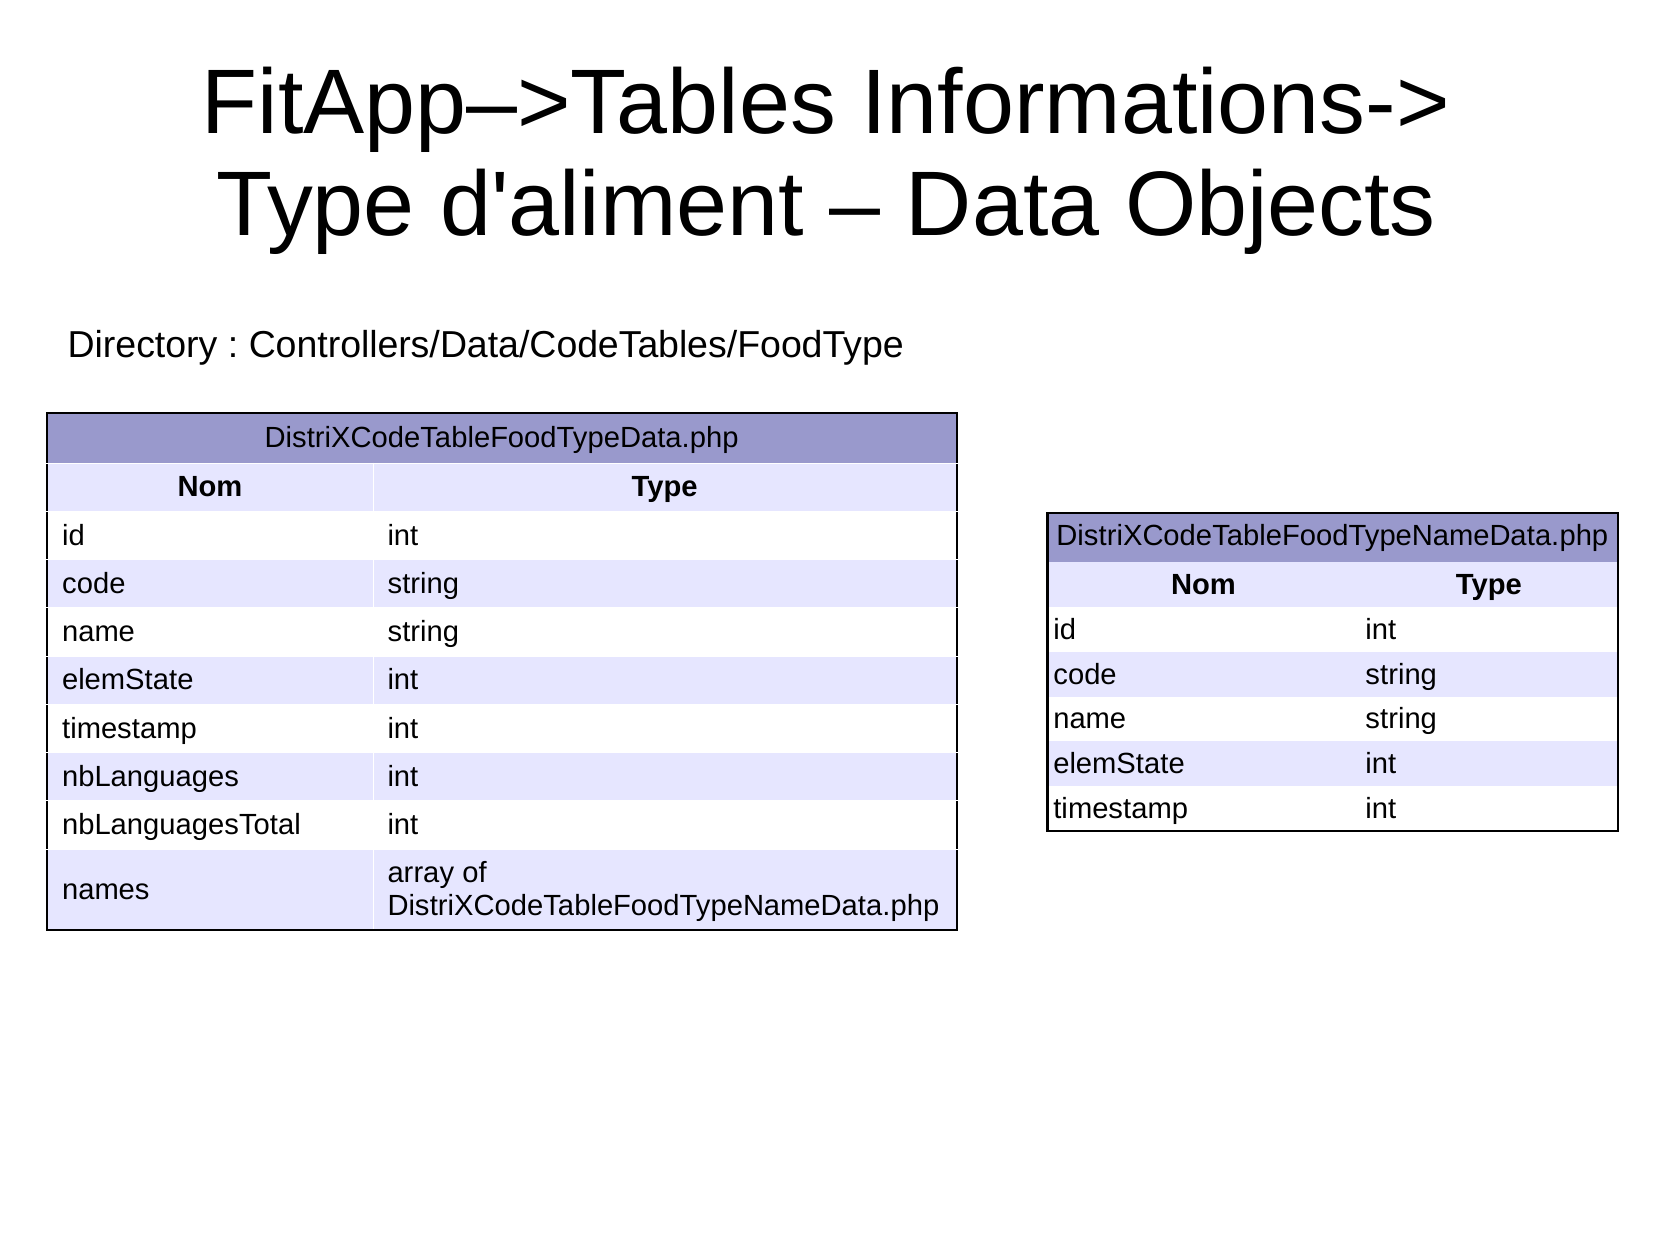

# FitApp–>Tables Informations-> Type d'aliment – Data Objects
Directory : Controllers/Data/CodeTables/FoodType
| DistriXCodeTableFoodTypeData.php | |
| --- | --- |
| Nom | Type |
| id | int |
| code | string |
| name | string |
| elemState | int |
| timestamp | int |
| nbLanguages | int |
| nbLanguagesTotal | int |
| names | array of DistriXCodeTableFoodTypeNameData.php |
| DistriXCodeTableFoodTypeNameData.php | |
| --- | --- |
| Nom | Type |
| id | int |
| code | string |
| name | string |
| elemState | int |
| timestamp | int |